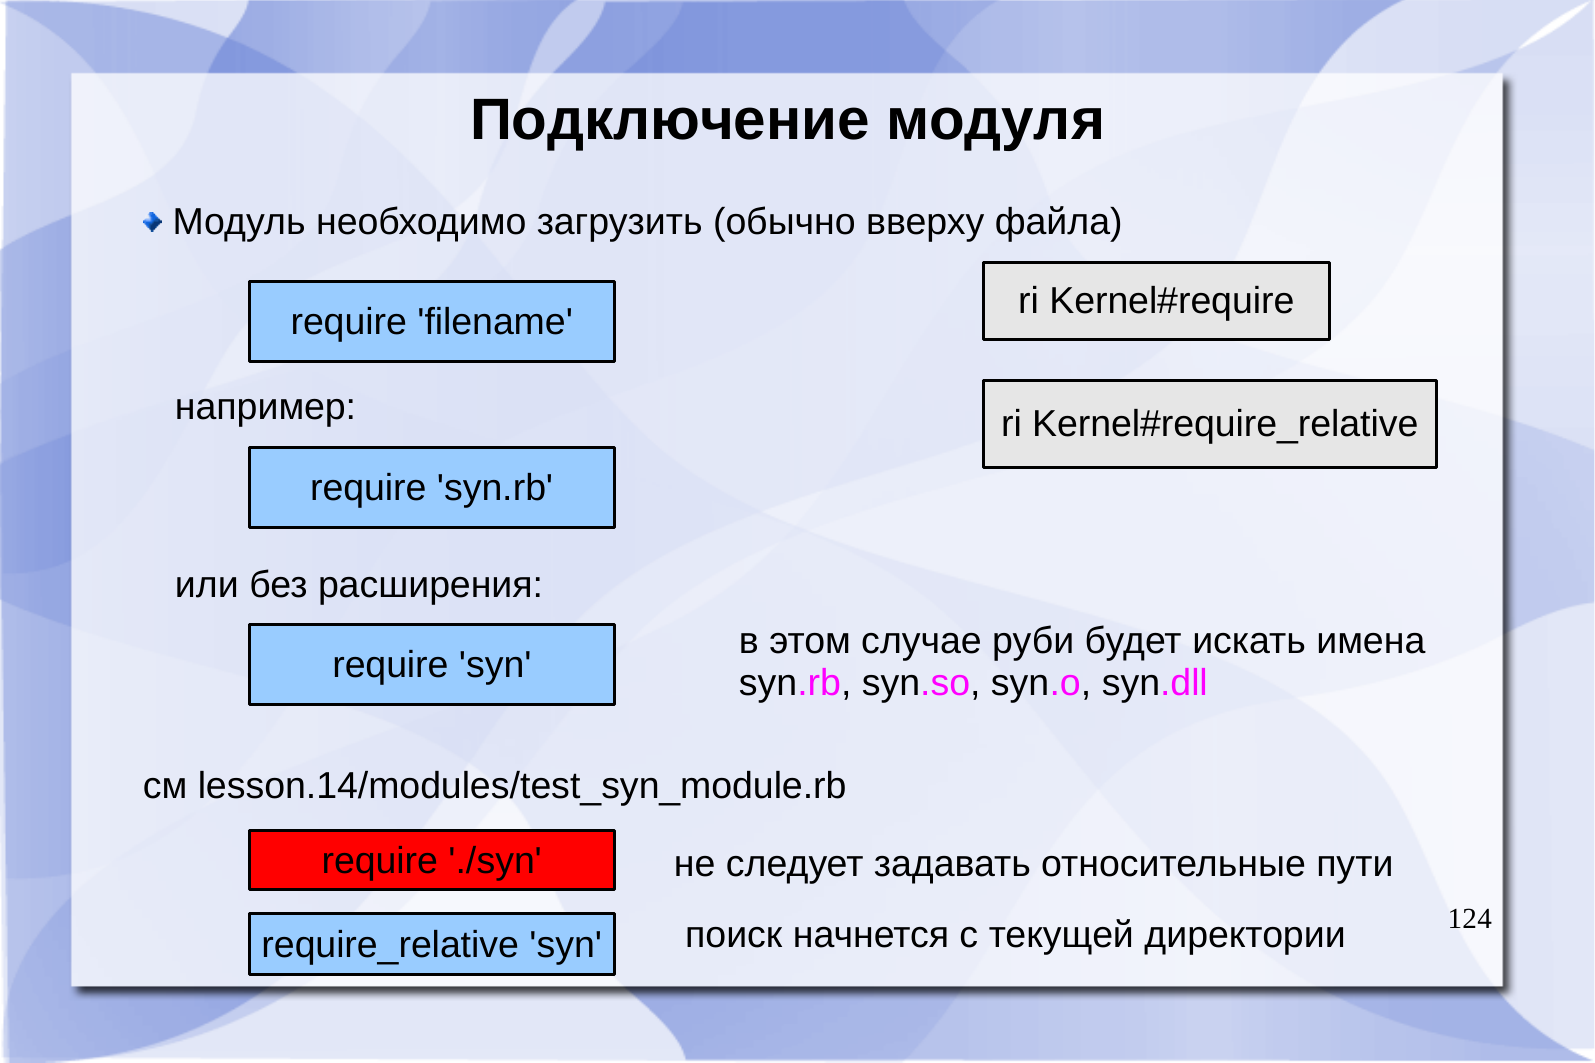

# Подключение модуля
 Модуль необходимо загрузить (обычно вверху файла)
ri Kernel#require
require 'filename'
например:
require 'syn.rb'
ri Kernel#require_relative
или без расширения:
в этом случае руби будет искать имена
syn.rb, syn.so, syn.o, syn.dll
require 'syn'
см lesson.14/modules/test_syn_module.rb
require './syn'
не следует задавать относительные пути
124
поиск начнется с текущей директории
require_relative 'syn'